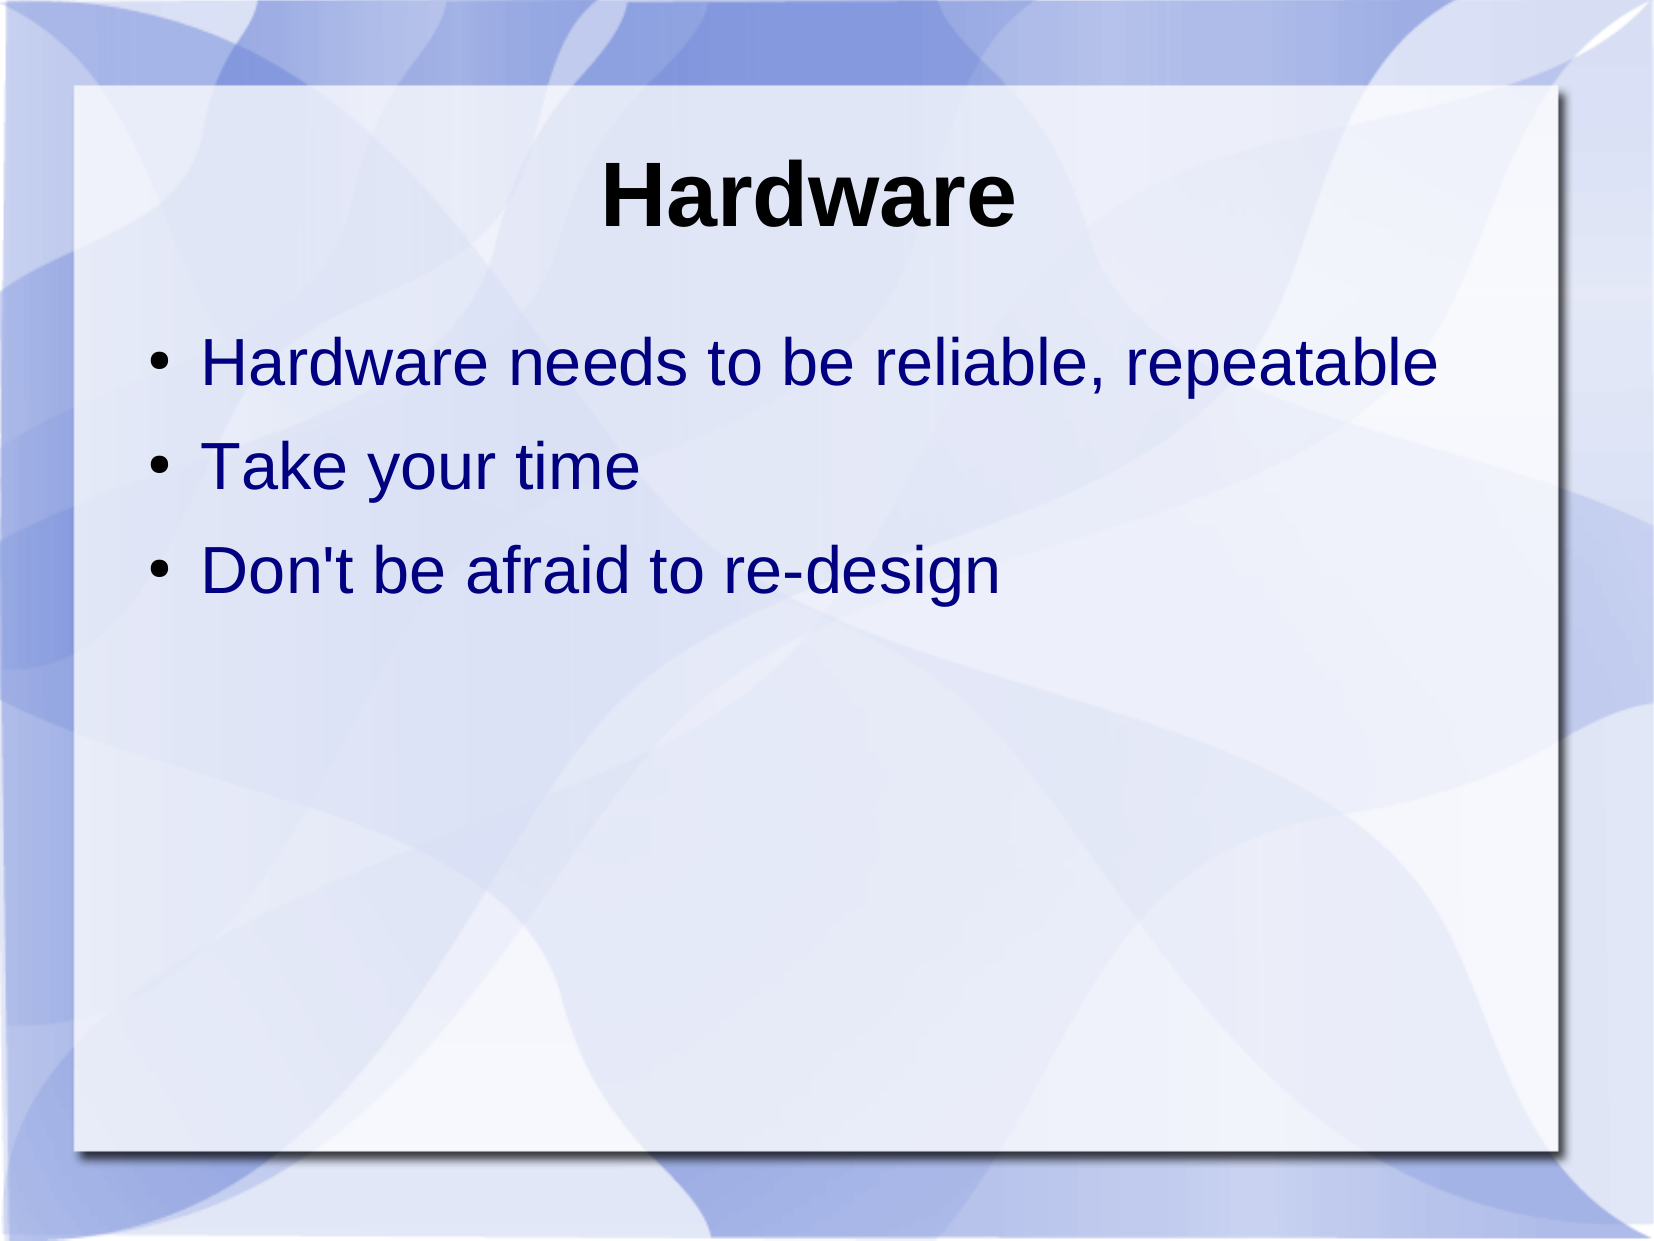

# Hardware
Hardware needs to be reliable, repeatable
Take your time
Don't be afraid to re-design